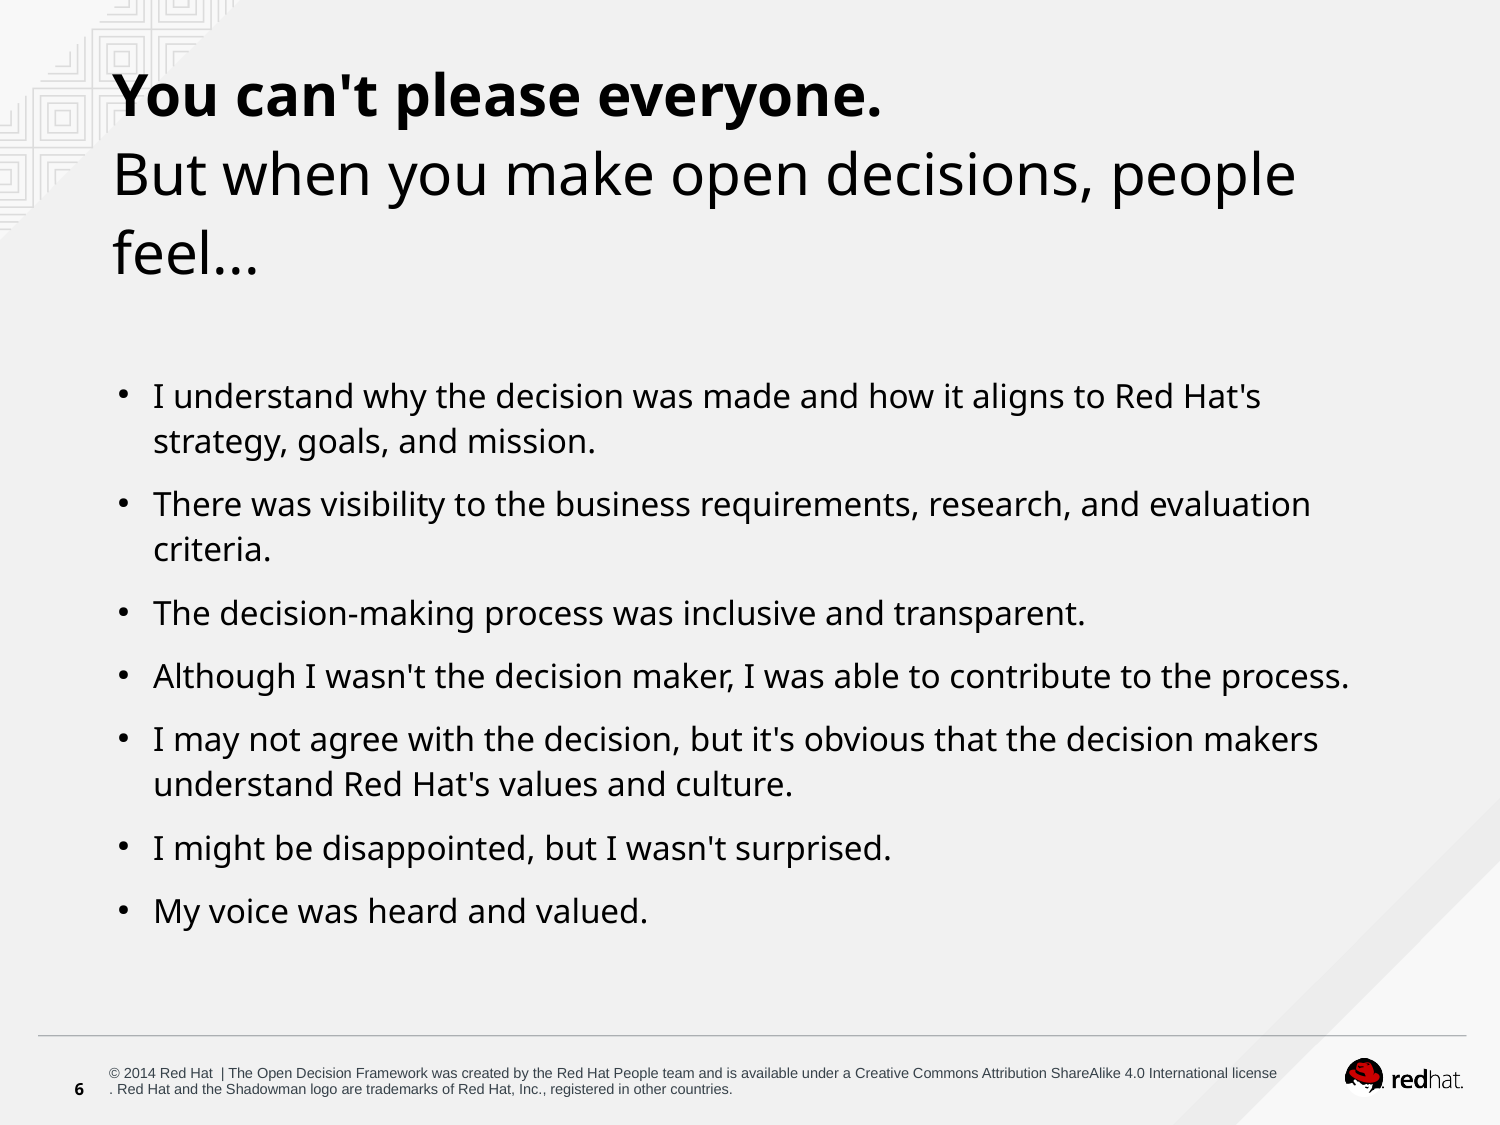

# You can't please everyone. But when you make open decisions, people feel...
I understand why the decision was made and how it aligns to Red Hat's strategy, goals, and mission.
There was visibility to the business requirements, research, and evaluation criteria.
The decision-making process was inclusive and transparent.
Although I wasn't the decision maker, I was able to contribute to the process.
I may not agree with the decision, but it's obvious that the decision makers understand Red Hat's values and culture.
I might be disappointed, but I wasn't surprised.
My voice was heard and valued.
INSERT DESIGNATOR, IF NEEDED
6